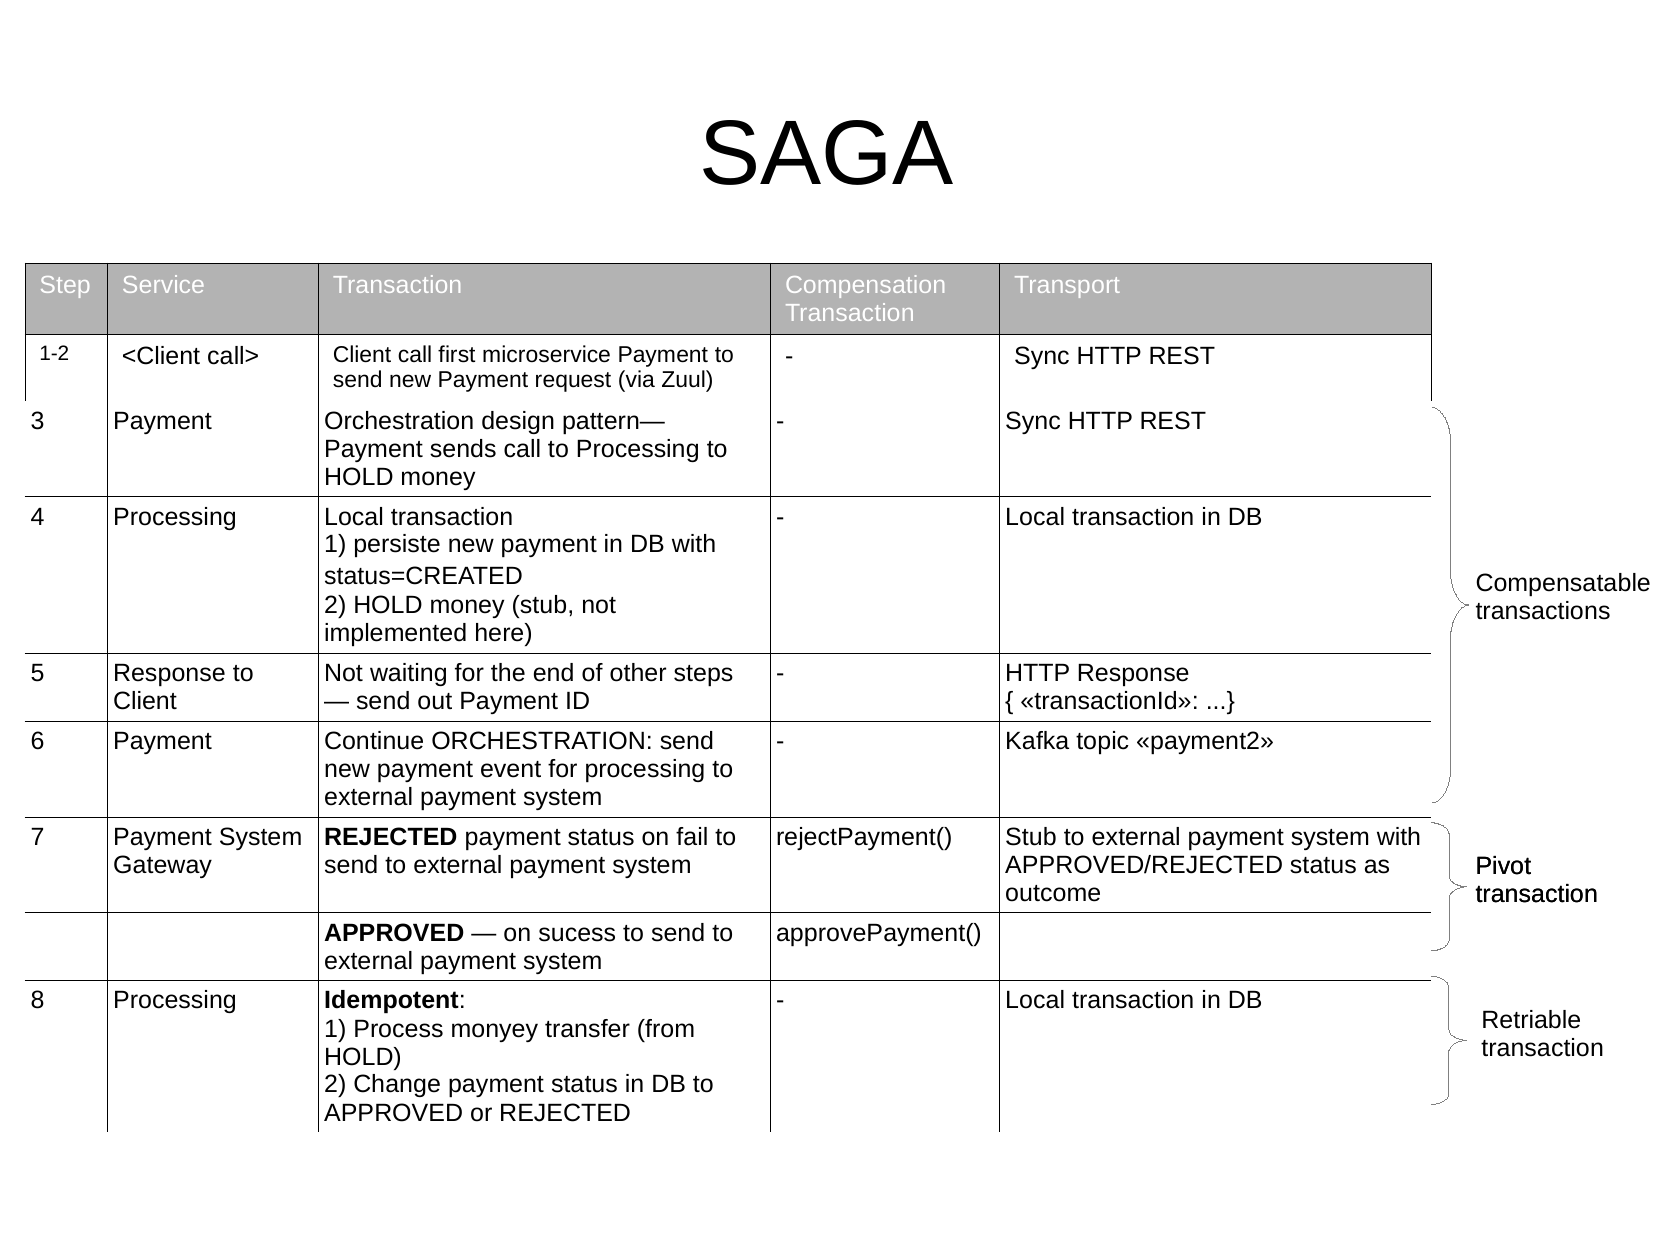

# SAGA
| Step | Service | Transaction | Compensation Transaction | Transport |
| --- | --- | --- | --- | --- |
| 1-2 | <Client call> | Client call first microservice Payment to send new Payment request (via Zuul) | - | Sync HTTP REST |
| 3 | Payment | Orchestration design pattern— Payment sends call to Processing to HOLD money | - | Sync HTTP REST |
| 4 | Processing | Local transaction 1) persiste new payment in DB with status=CREATED 2) HOLD money (stub, not implemented here) | - | Local transaction in DB |
| 5 | Response to Client | Not waiting for the end of other steps — send out Payment ID | - | HTTP Response { «transactionId»: ...} |
| 6 | Payment | Continue ORCHESTRATION: send new payment event for processing to external payment system | - | Kafka topic «payment2» |
| 7 | Payment System Gateway | REJECTED payment status on fail to send to external payment system | rejectPayment() | Stub to external payment system with APPROVED/REJECTED status as outcome |
| | | APPROVED — on sucess to send to external payment system | approvePayment() | |
| 8 | Processing | Idempotent: 1) Process monyey transfer (from HOLD) 2) Change payment status in DB to APPROVED or REJECTED | - | Local transaction in DB |
Compensatable
transactions
Pivot
transaction
Pivot
transaction
Retriable
transaction